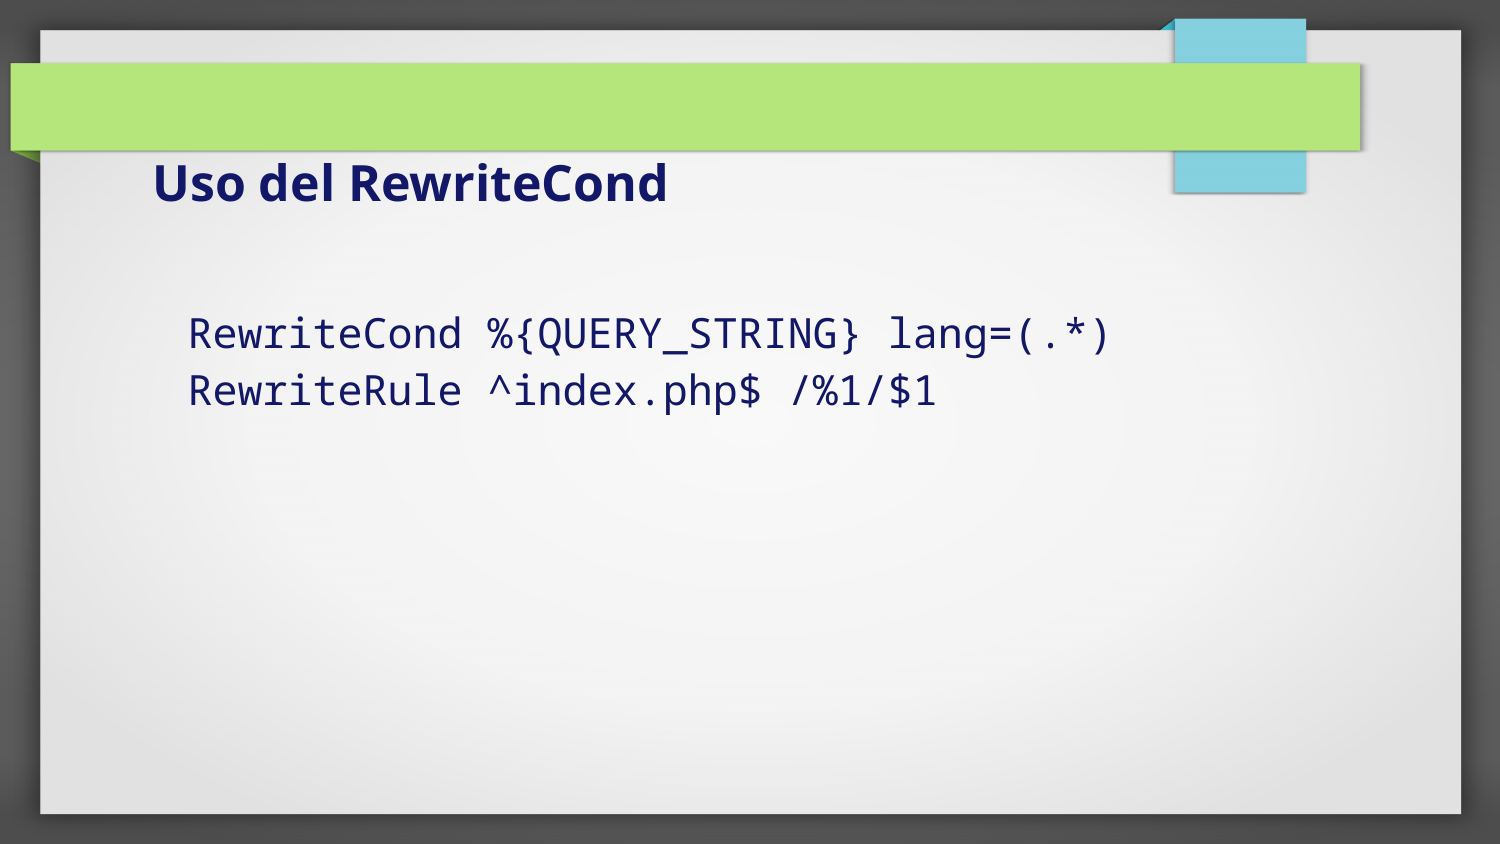

# Uso del RewriteCond
 RewriteCond %{QUERY_STRING} lang=(.*)
 RewriteRule ^index.php$ /%1/$1